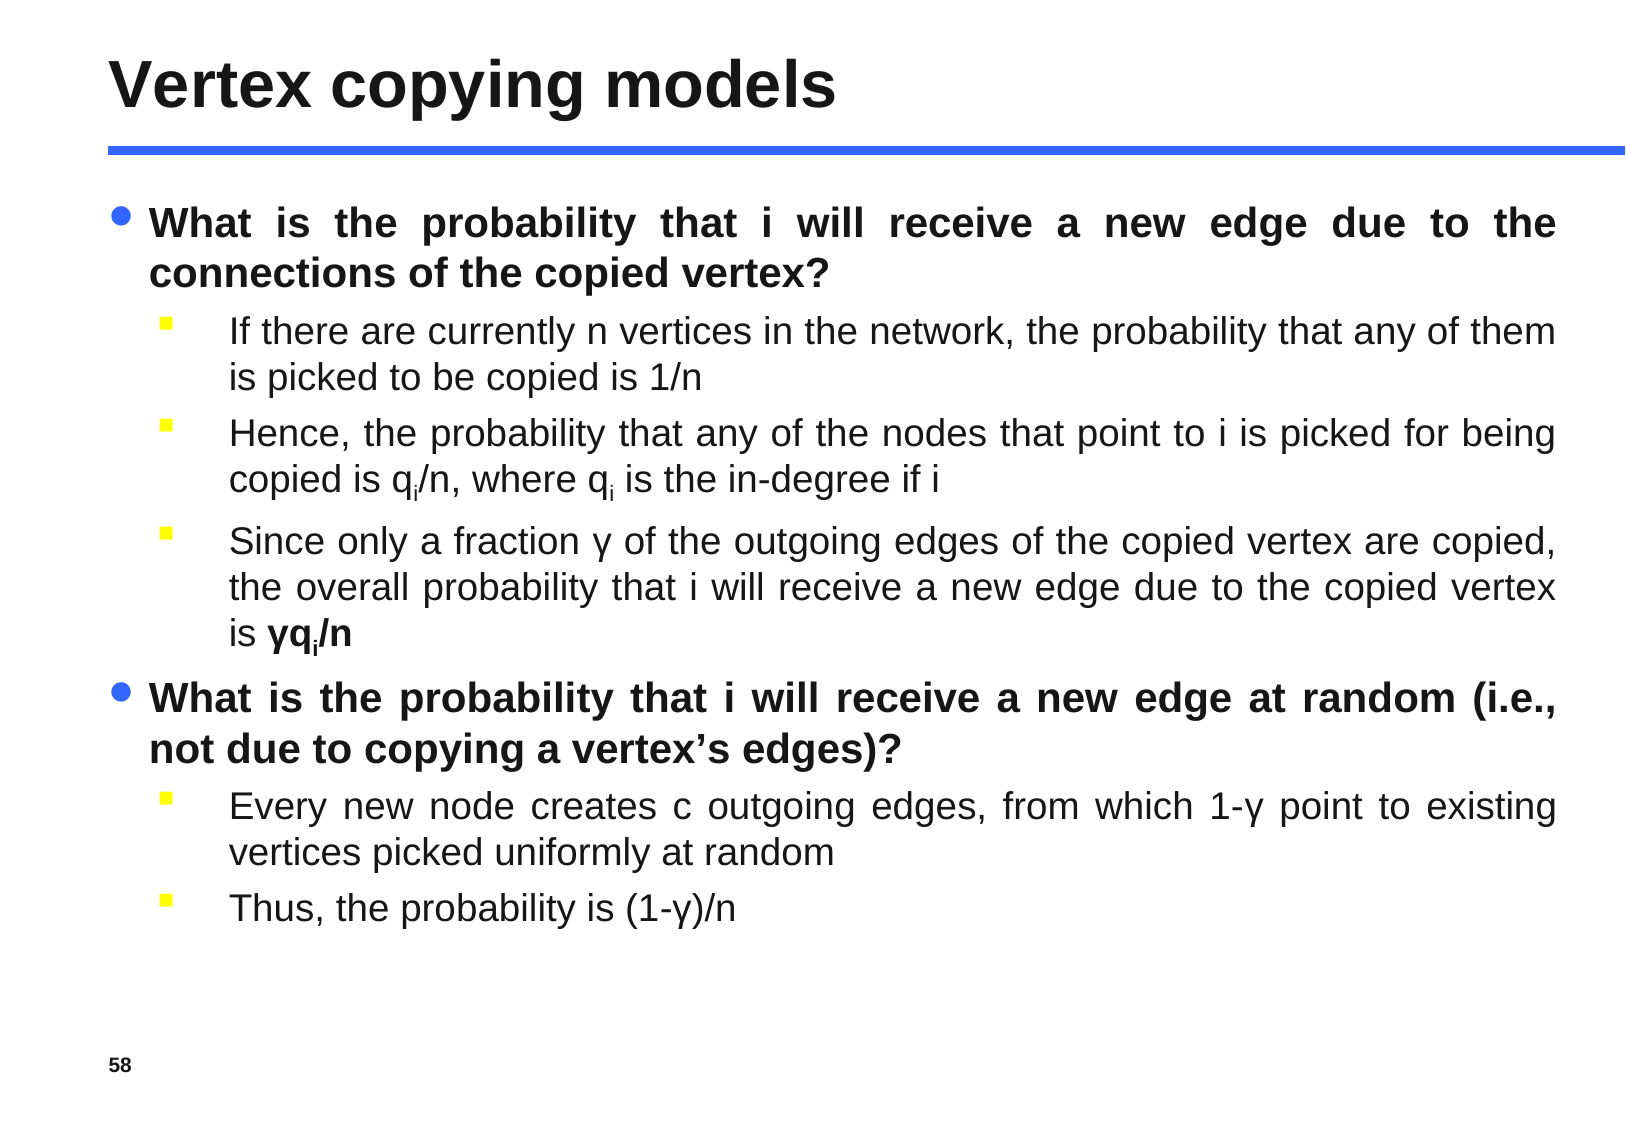

# Vertex copying models
What is the probability that i will receive a new edge due to the connections of the copied vertex?
If there are currently n vertices in the network, the probability that any of them is picked to be copied is 1/n
Hence, the probability that any of the nodes that point to i is picked for being copied is qi/n, where qi is the in-degree if i
Since only a fraction γ of the outgoing edges of the copied vertex are copied, the overall probability that i will receive a new edge due to the copied vertex is γqi/n
What is the probability that i will receive a new edge at random (i.e., not due to copying a vertex’s edges)?
Every new node creates c outgoing edges, from which 1-γ point to existing vertices picked uniformly at random
Thus, the probability is (1-γ)/n